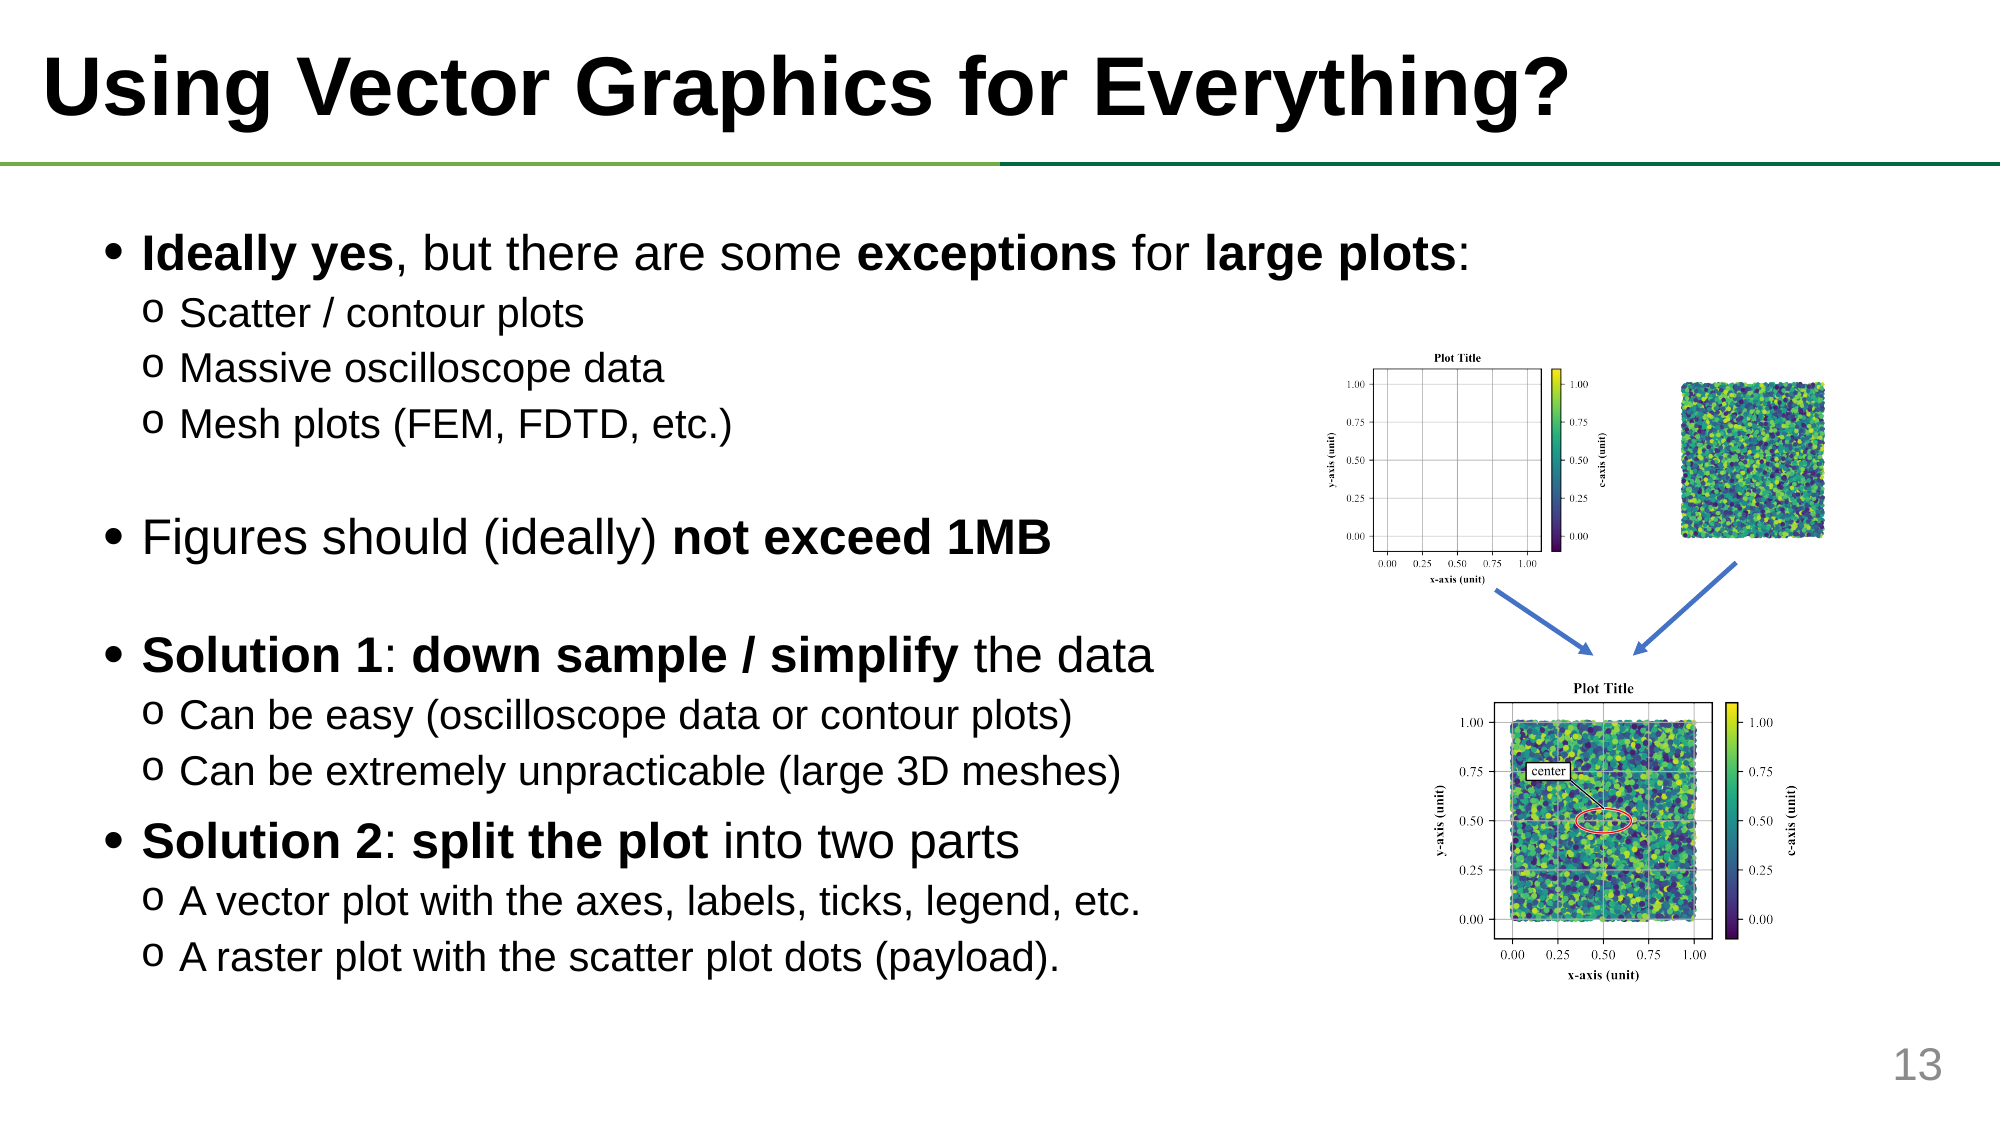

# Using Vector Graphics for Everything?
Ideally yes, but there are some exceptions for large plots:
Scatter / contour plots
Massive oscilloscope data
Mesh plots (FEM, FDTD, etc.)
Figures should (ideally) not exceed 1MB
Solution 1: down sample / simplify the data
Can be easy (oscilloscope data or contour plots)
Can be extremely unpracticable (large 3D meshes)
Solution 2: split the plot into two parts
A vector plot with the axes, labels, ticks, legend, etc.
A raster plot with the scatter plot dots (payload).
13